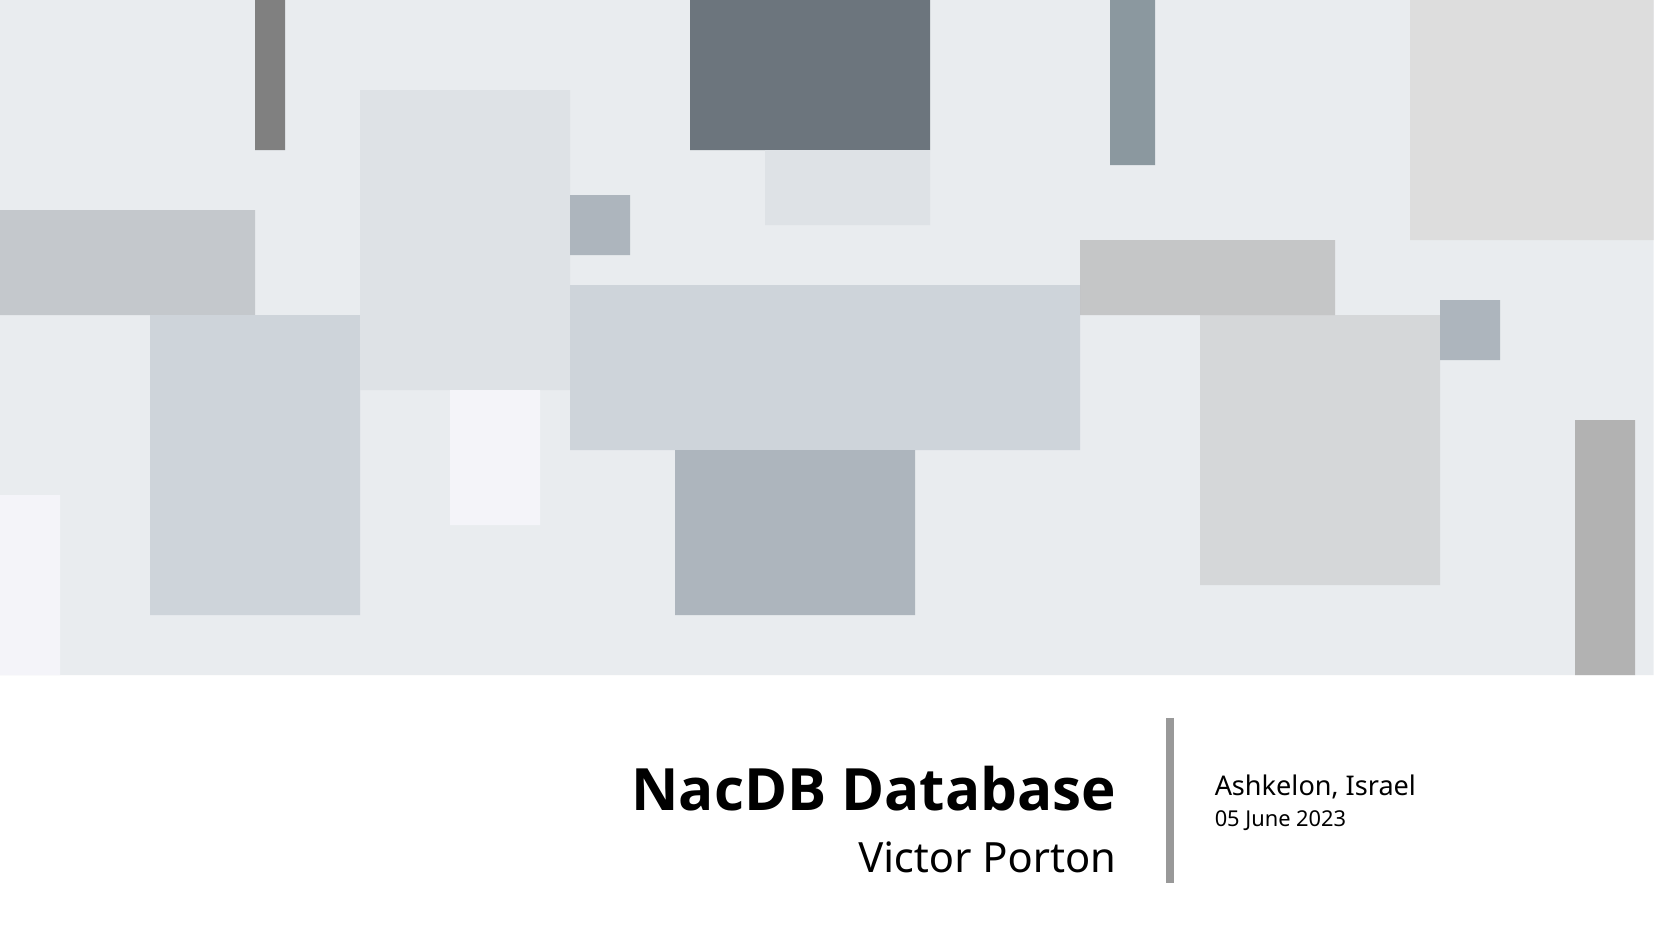

NacDB Database
Victor Porton
Ashkelon, Israel
05 June 2023